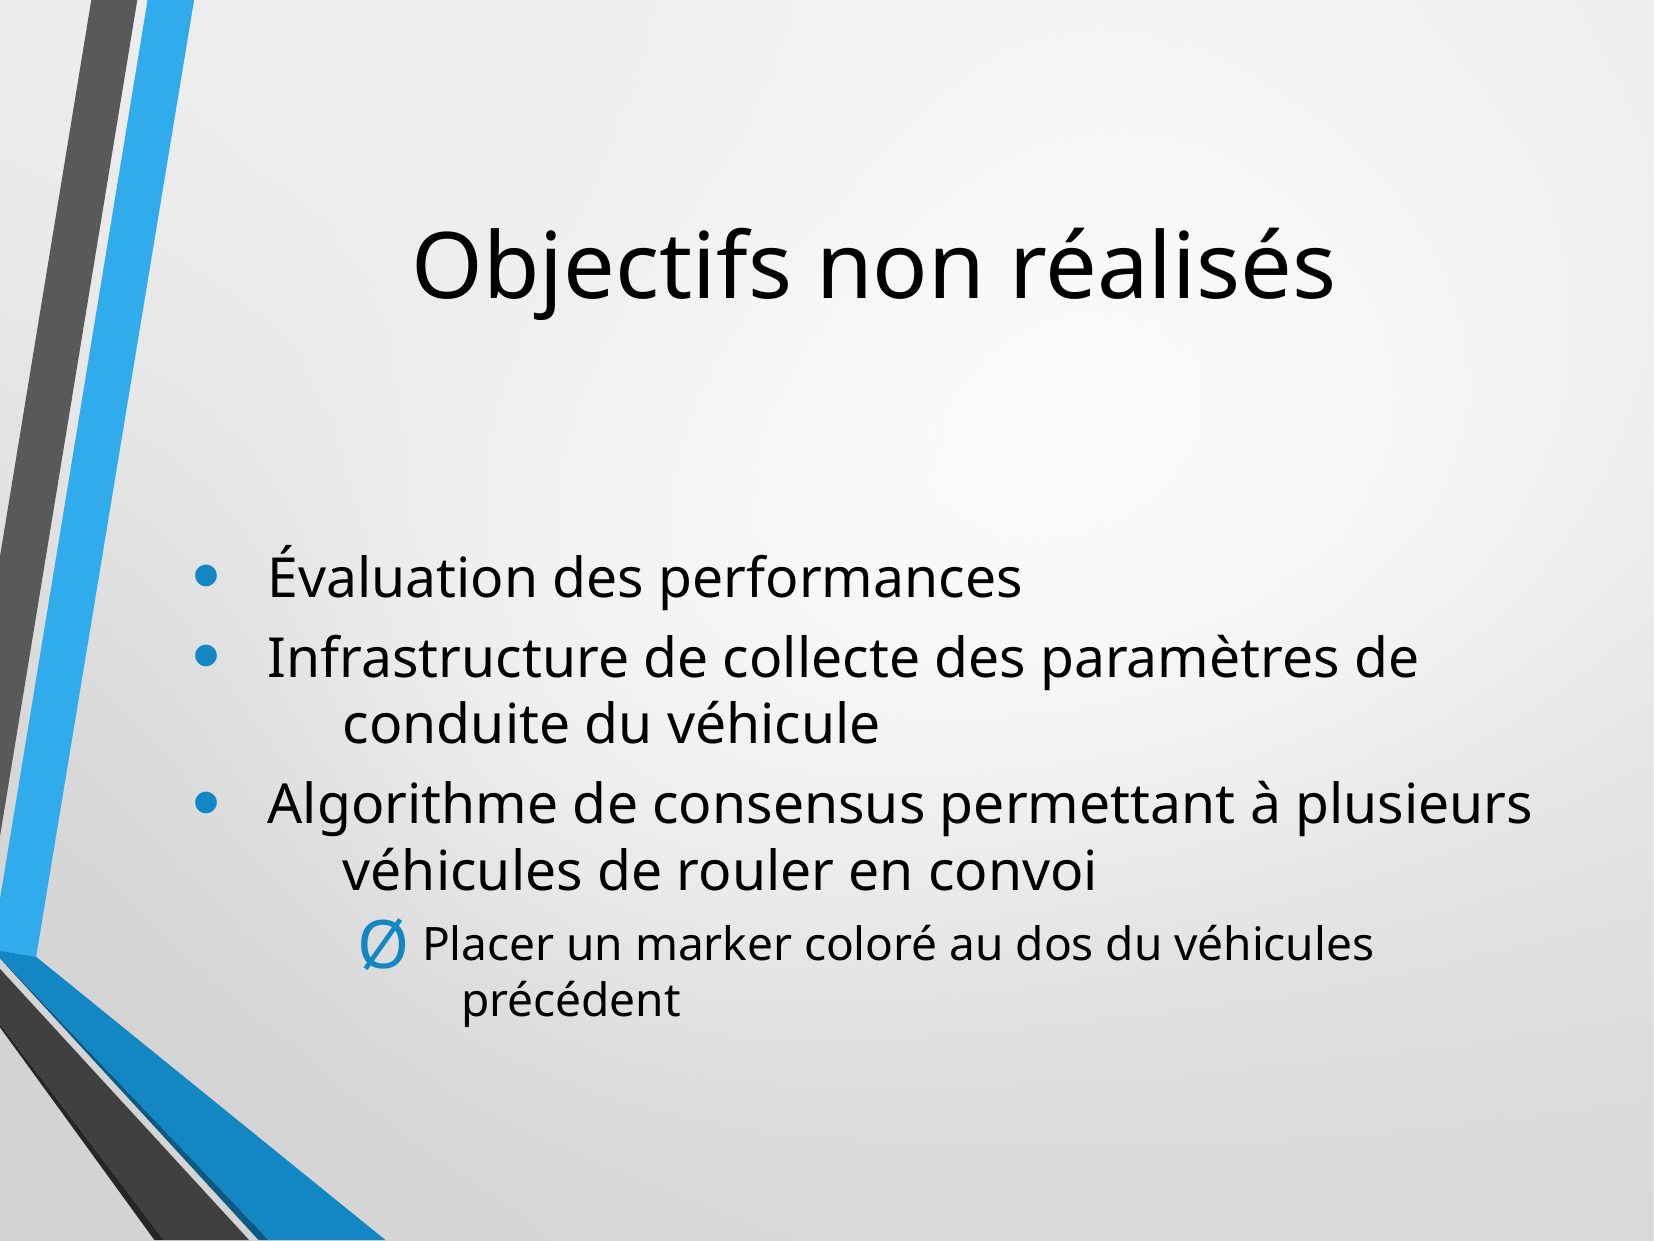

# Objectifs non réalisés
Évaluation des performances
Infrastructure de collecte des paramètres de conduite du véhicule
Algorithme de consensus permettant à plusieurs véhicules de rouler en convoi
 Placer un marker coloré au dos du véhicules précédent